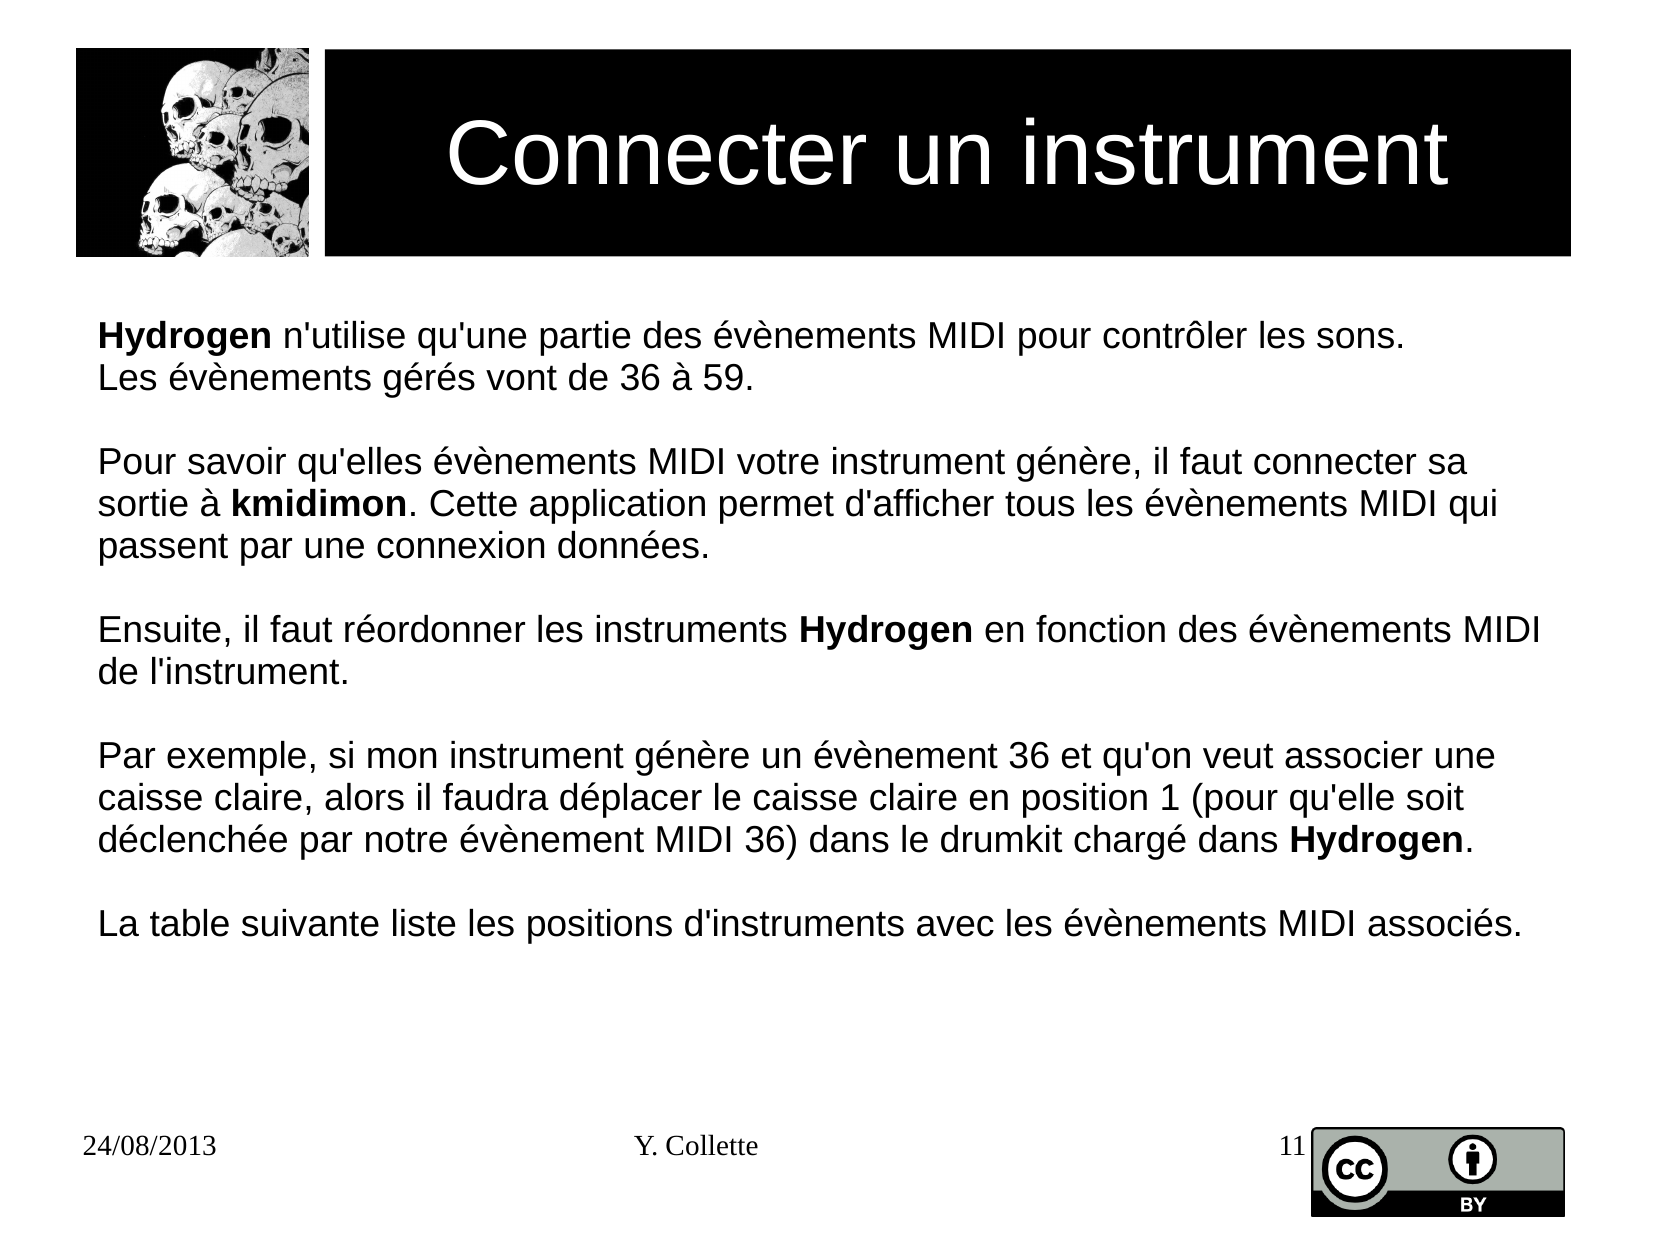

# Connecter un instrument
Hydrogen n'utilise qu'une partie des évènements MIDI pour contrôler les sons.
Les évènements gérés vont de 36 à 59.
Pour savoir qu'elles évènements MIDI votre instrument génère, il faut connecter sa sortie à kmidimon. Cette application permet d'afficher tous les évènements MIDI qui passent par une connexion données.
Ensuite, il faut réordonner les instruments Hydrogen en fonction des évènements MIDI de l'instrument.
Par exemple, si mon instrument génère un évènement 36 et qu'on veut associer une caisse claire, alors il faudra déplacer le caisse claire en position 1 (pour qu'elle soit déclenchée par notre évènement MIDI 36) dans le drumkit chargé dans Hydrogen.
La table suivante liste les positions d'instruments avec les évènements MIDI associés.
Y. Collette
11